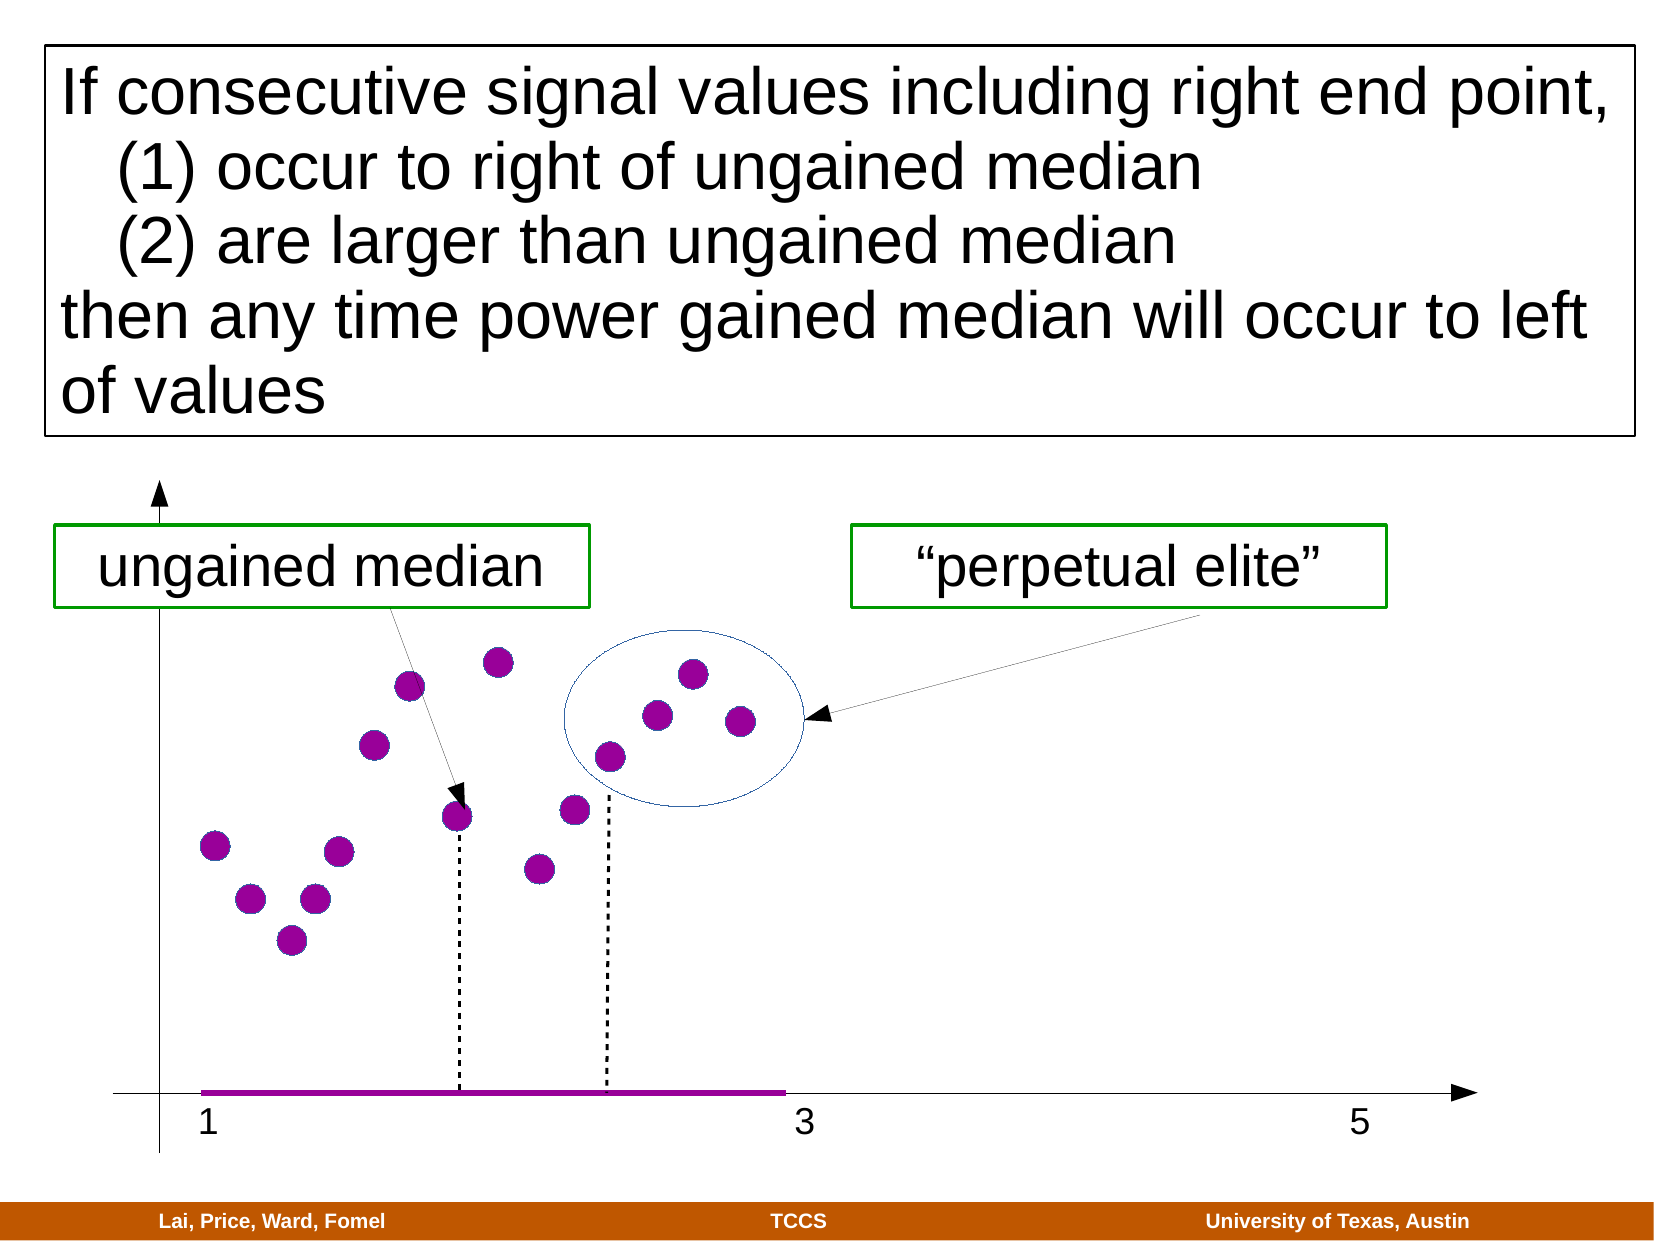

If consecutive signal values including right end point,
 (1) occur to right of ungained median
 (2) are larger than ungained median
then any time power gained median will occur to left of values
ungained median
“perpetual elite”
1
3
5